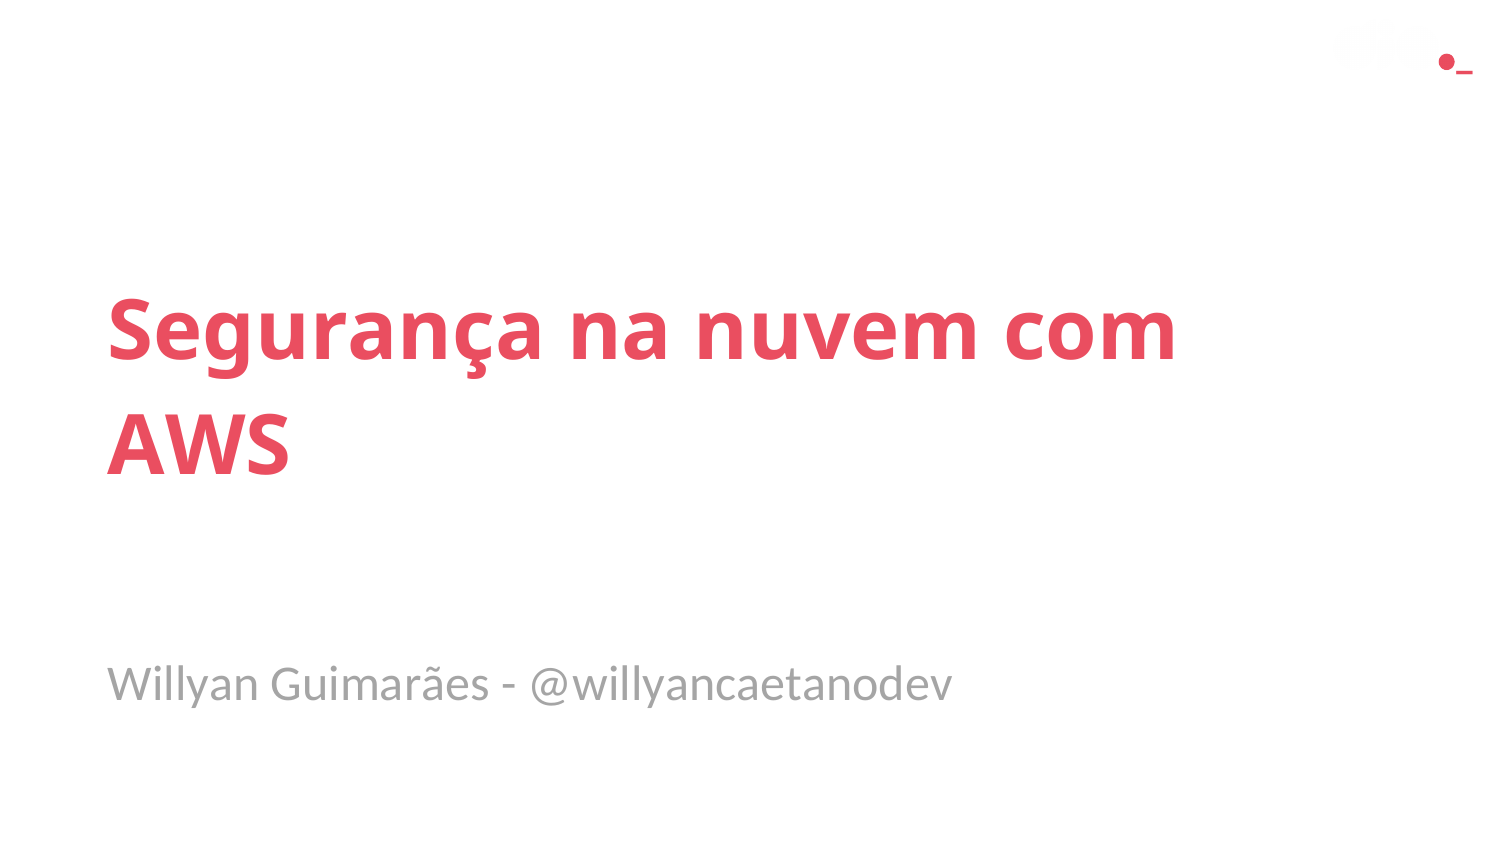

Segurança na nuvem com AWS
Willyan Guimarães - @willyancaetanodev